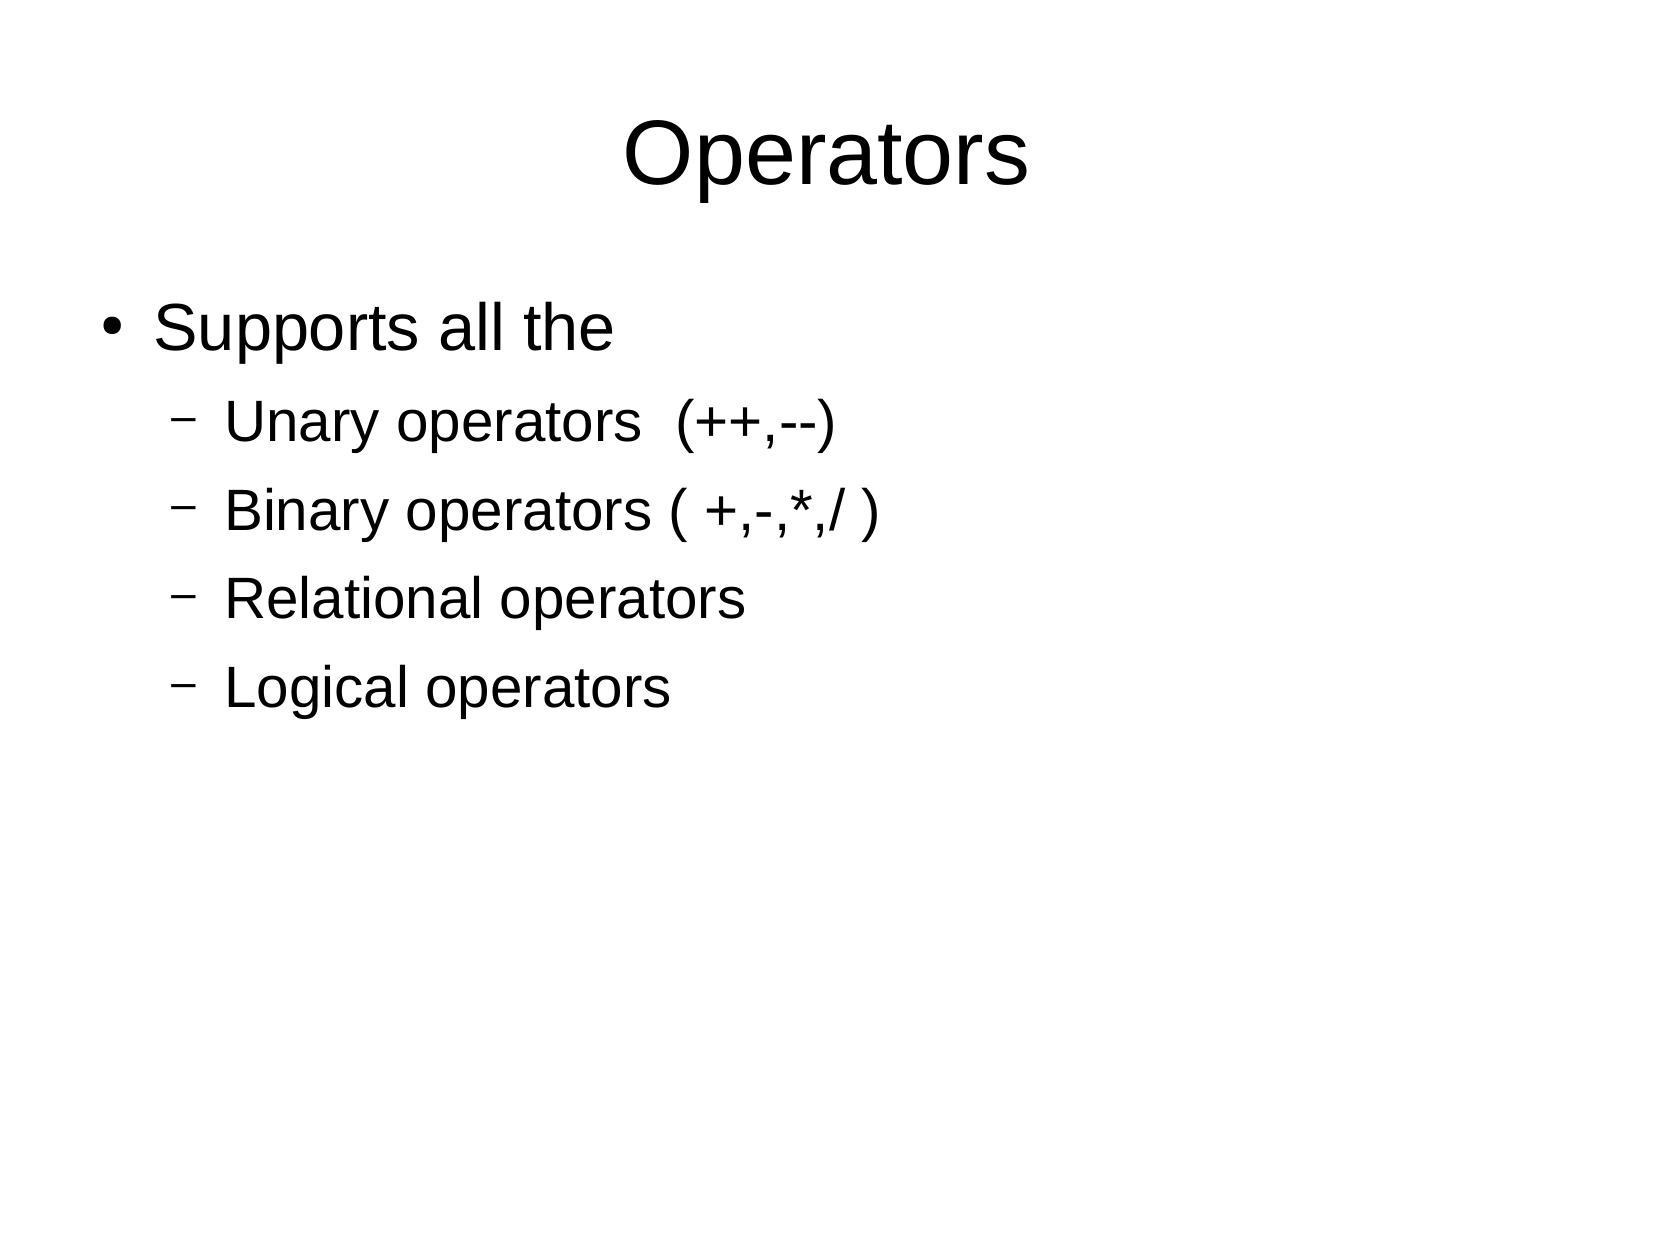

# Operators
Supports all the
Unary operators (++,--)
Binary operators ( +,-,*,/ )
Relational operators
Logical operators